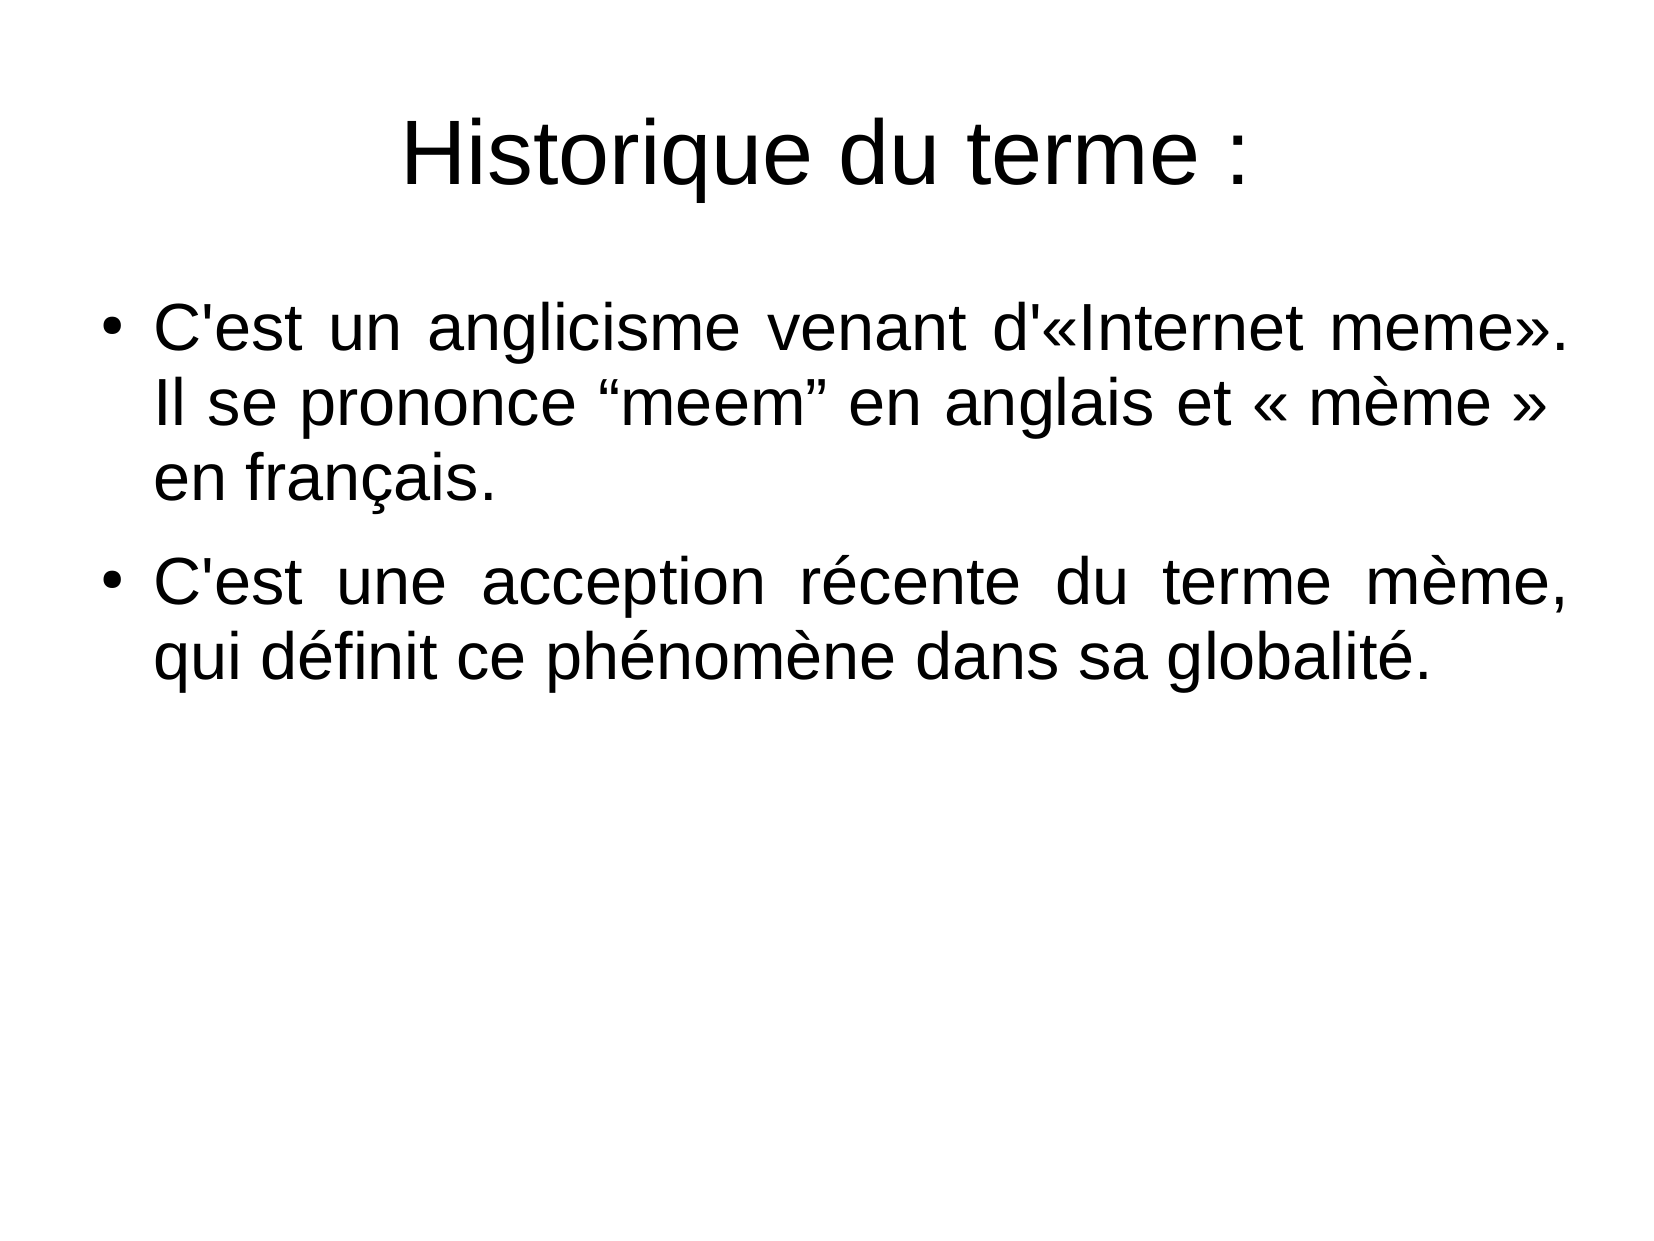

# Historique du terme :
C'est un anglicisme venant d'«Internet meme». Il se prononce “meem” en anglais et « mème » en français.
C'est une acception récente du terme mème, qui définit ce phénomène dans sa globalité.